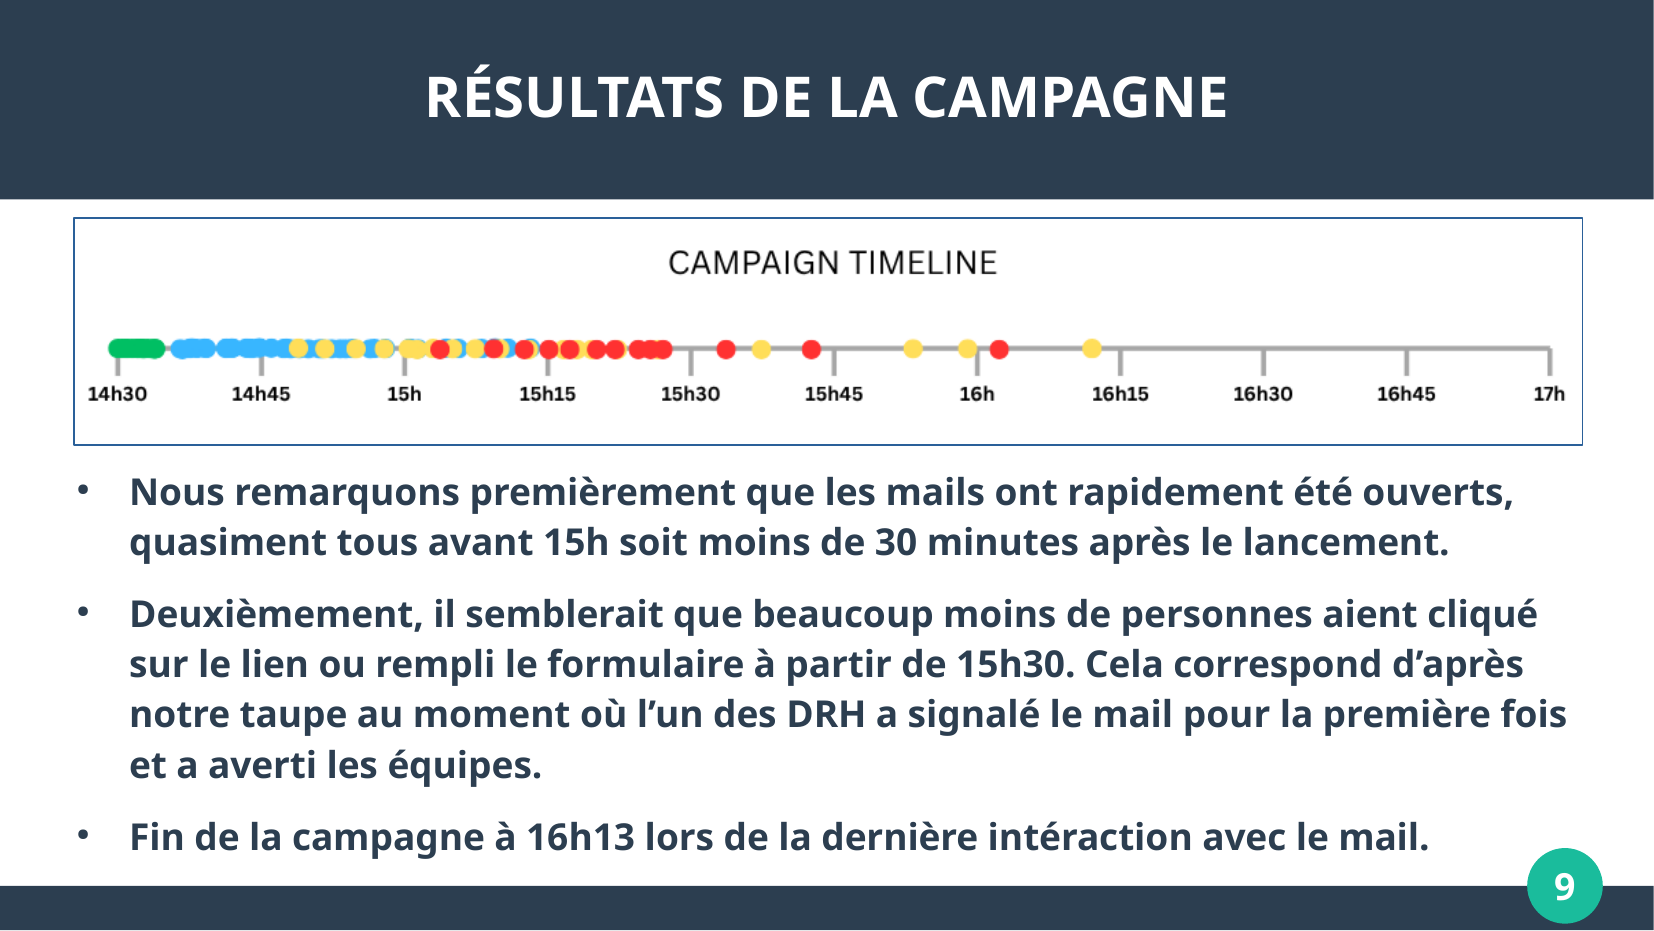

# RÉSULTATS DE LA CAMPAGNE
Nous remarquons premièrement que les mails ont rapidement été ouverts, quasiment tous avant 15h soit moins de 30 minutes après le lancement.
Deuxièmement, il semblerait que beaucoup moins de personnes aient cliqué sur le lien ou rempli le formulaire à partir de 15h30. Cela correspond d’après notre taupe au moment où l’un des DRH a signalé le mail pour la première fois et a averti les équipes.
Fin de la campagne à 16h13 lors de la dernière intéraction avec le mail.